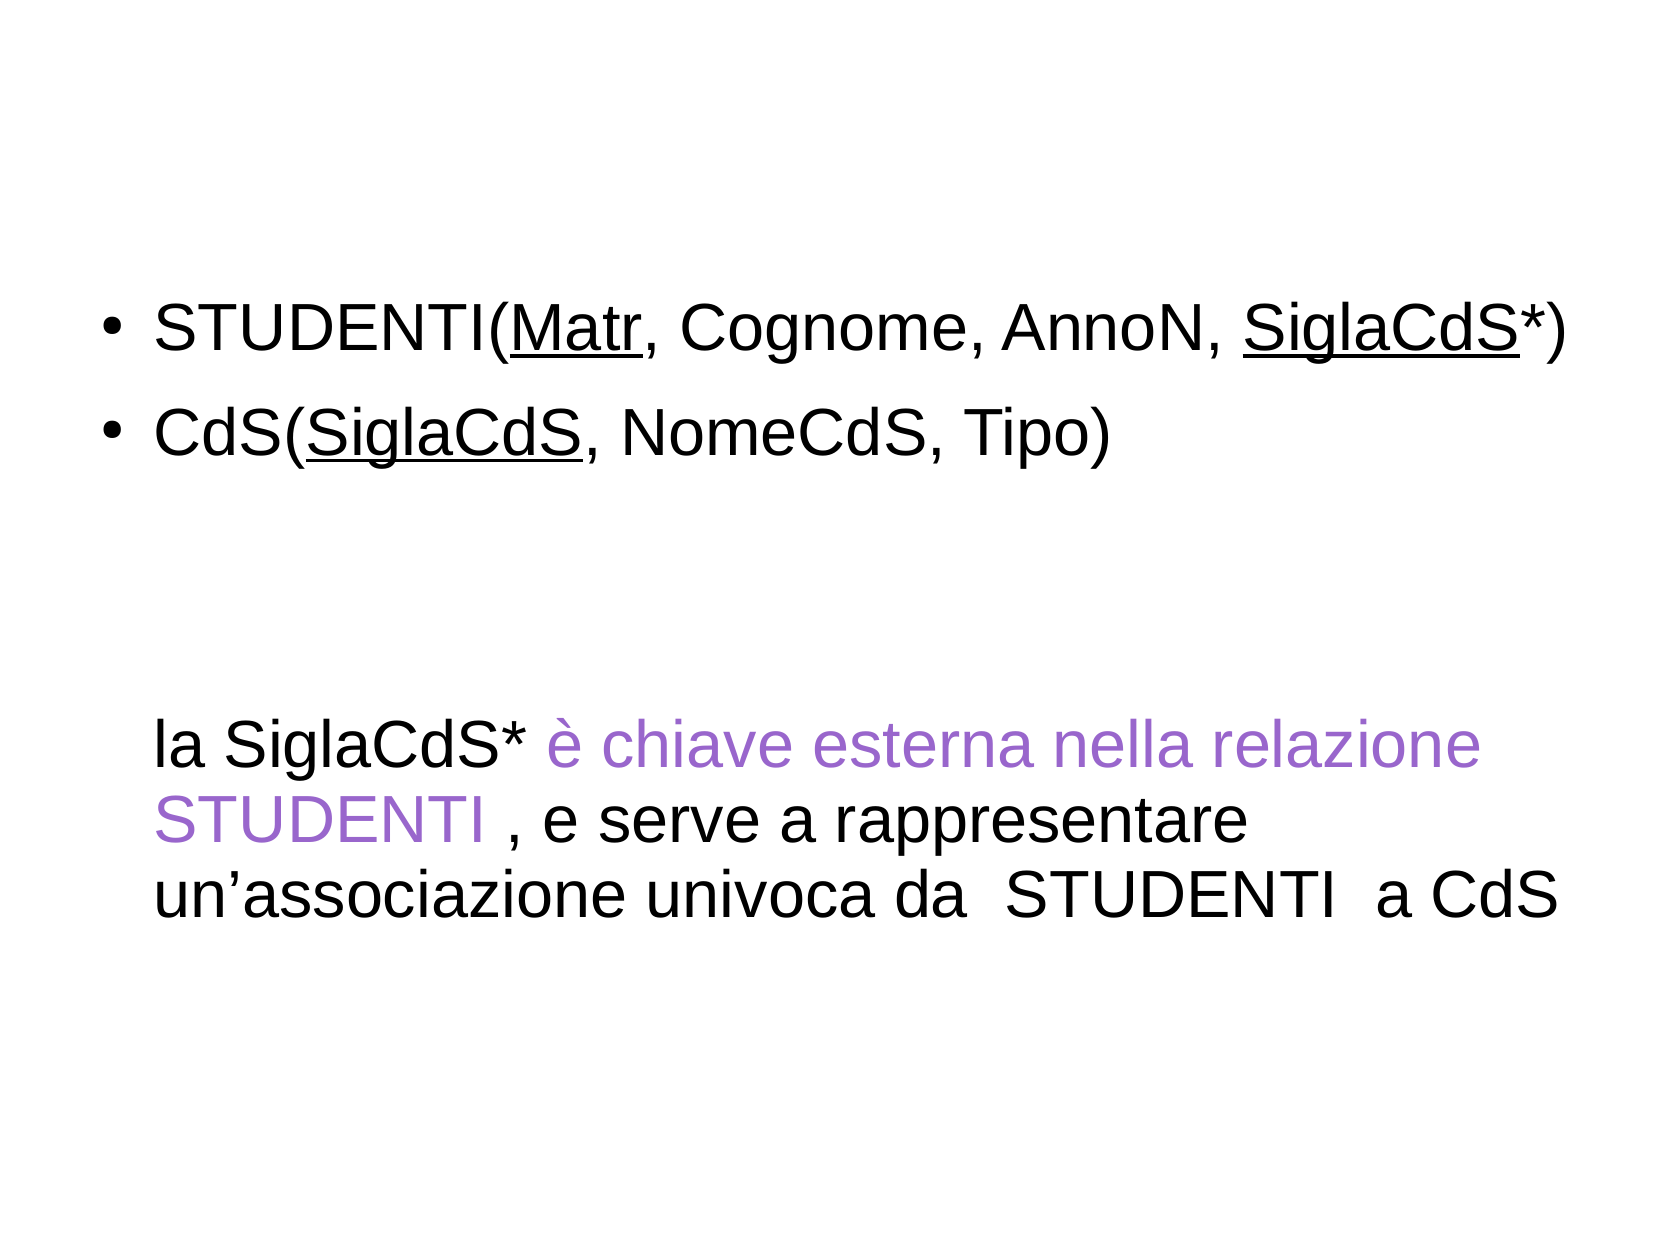

# STUDENTI(Matr, Cognome, AnnoN, SiglaCdS*)
CdS(SiglaCdS, NomeCdS, Tipo)
la SiglaCdS* è chiave esterna nella relazione STUDENTI , e serve a rappresentare un’associazione univoca da STUDENTI a CdS